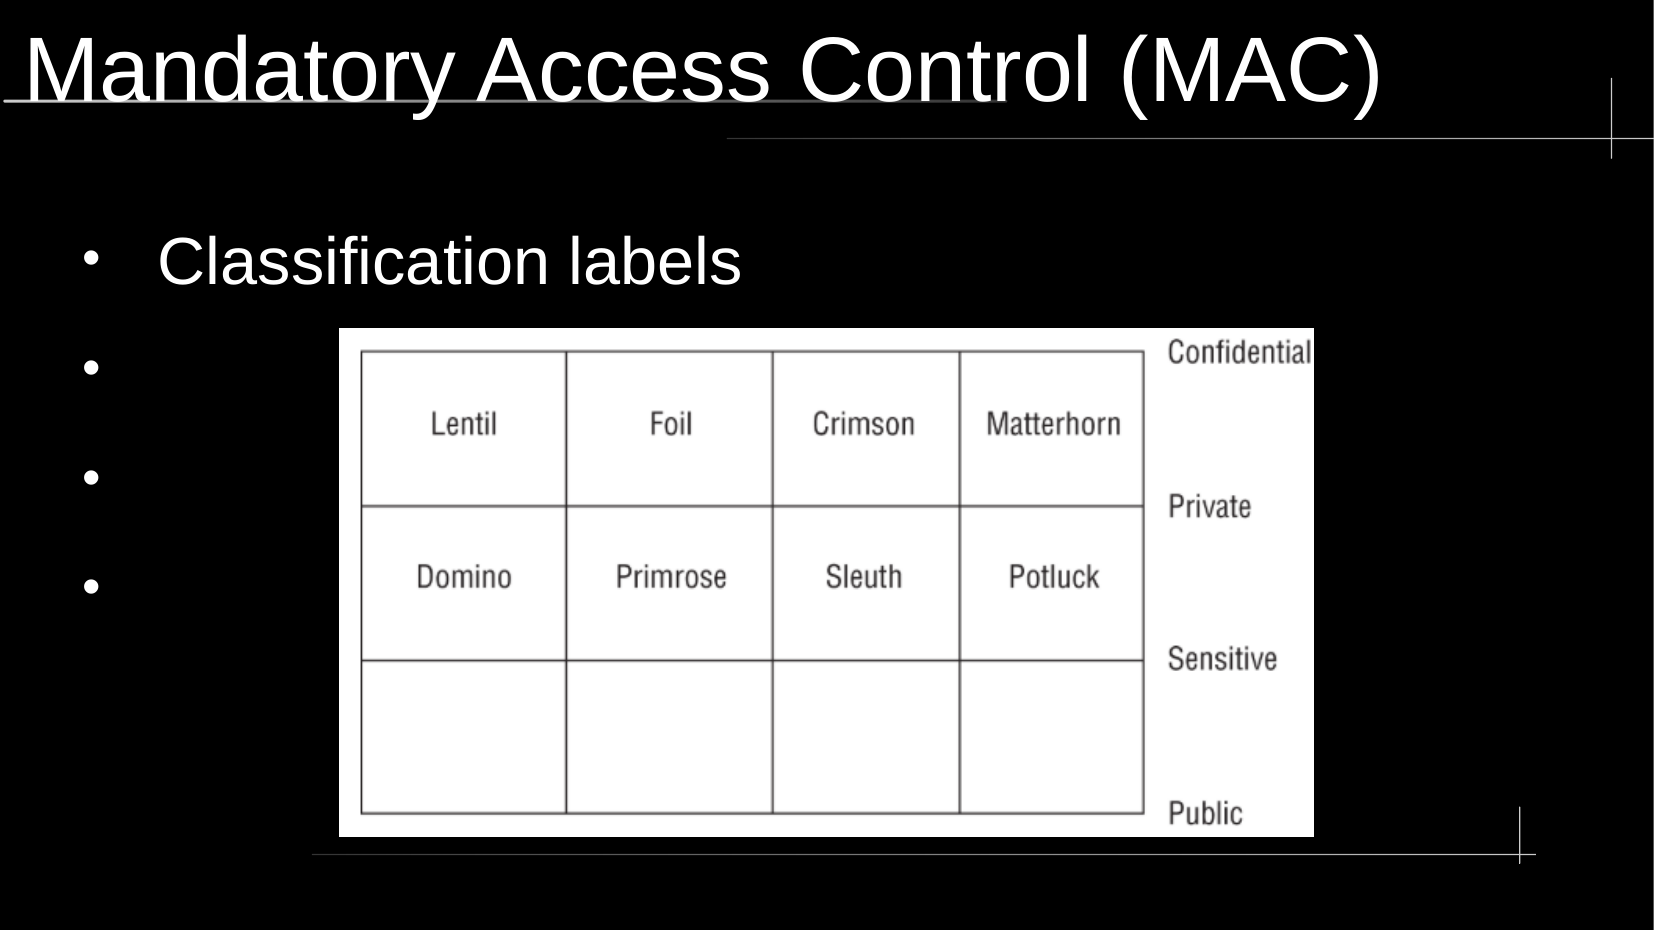

# Mandatory Access Control (MAC)
Classification labels